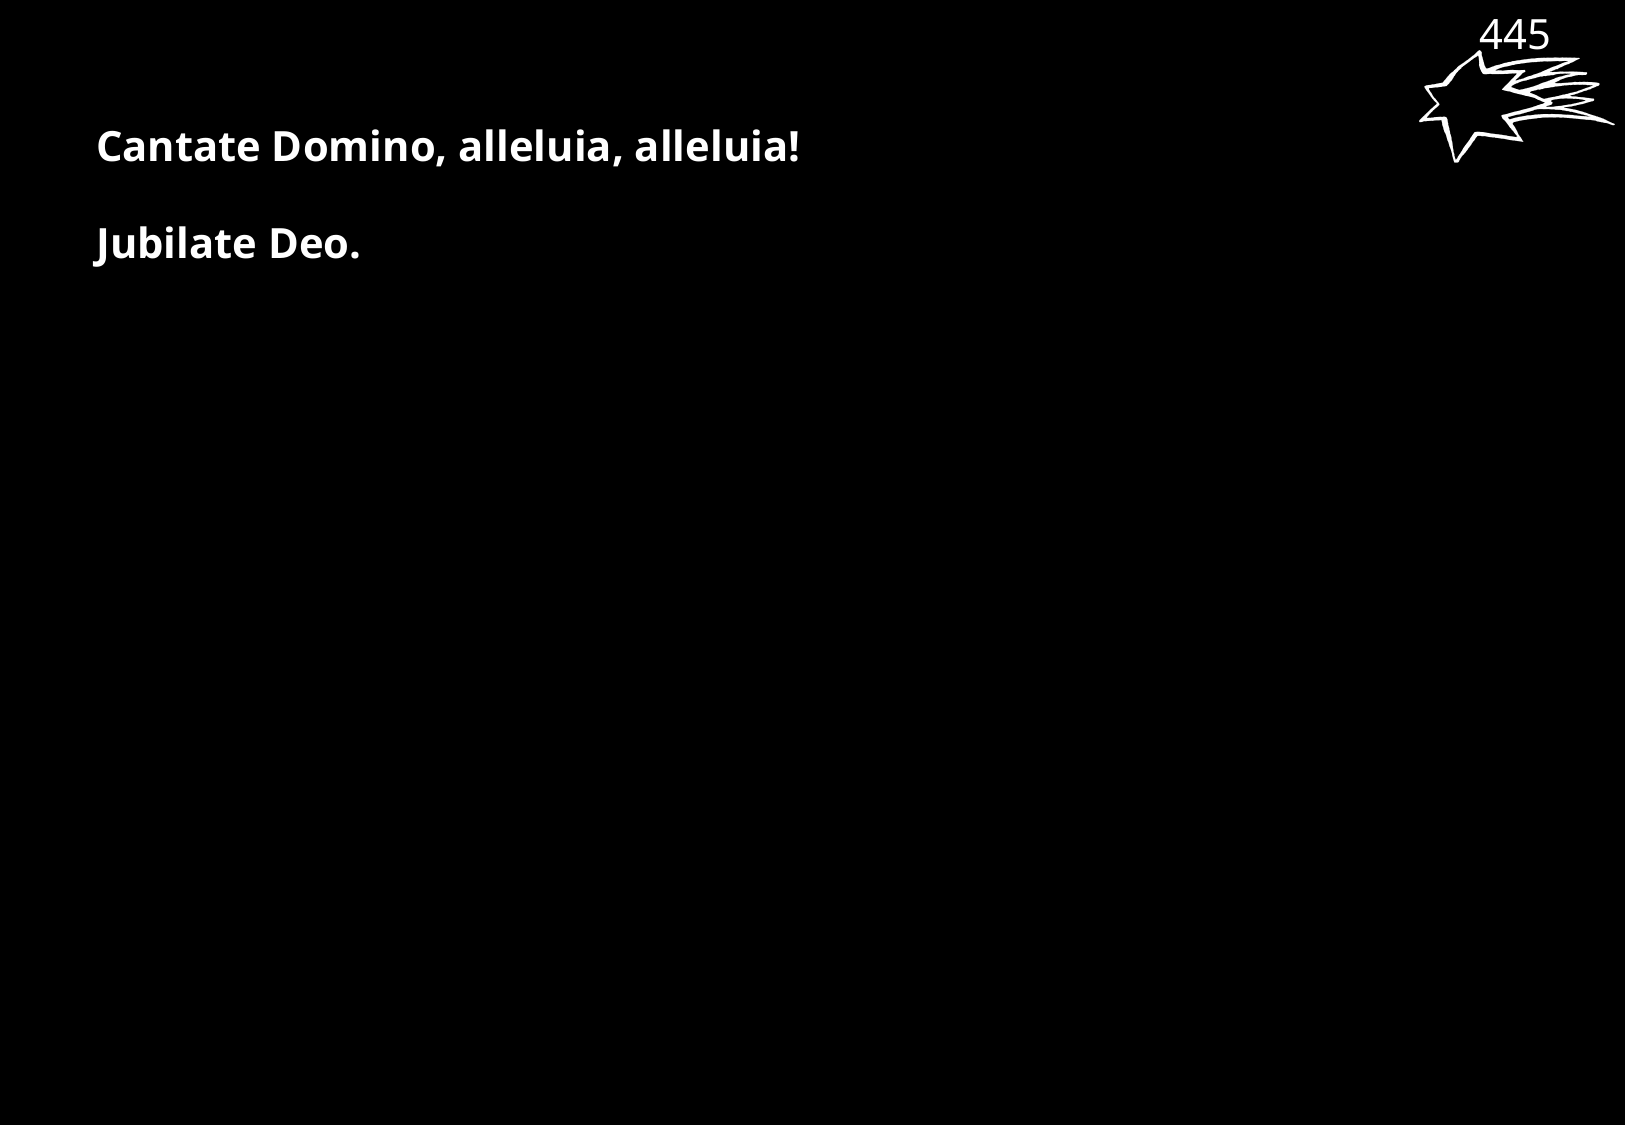

445
# Cantate Domino, alleluia, alleluia!
Jubilate Deo.